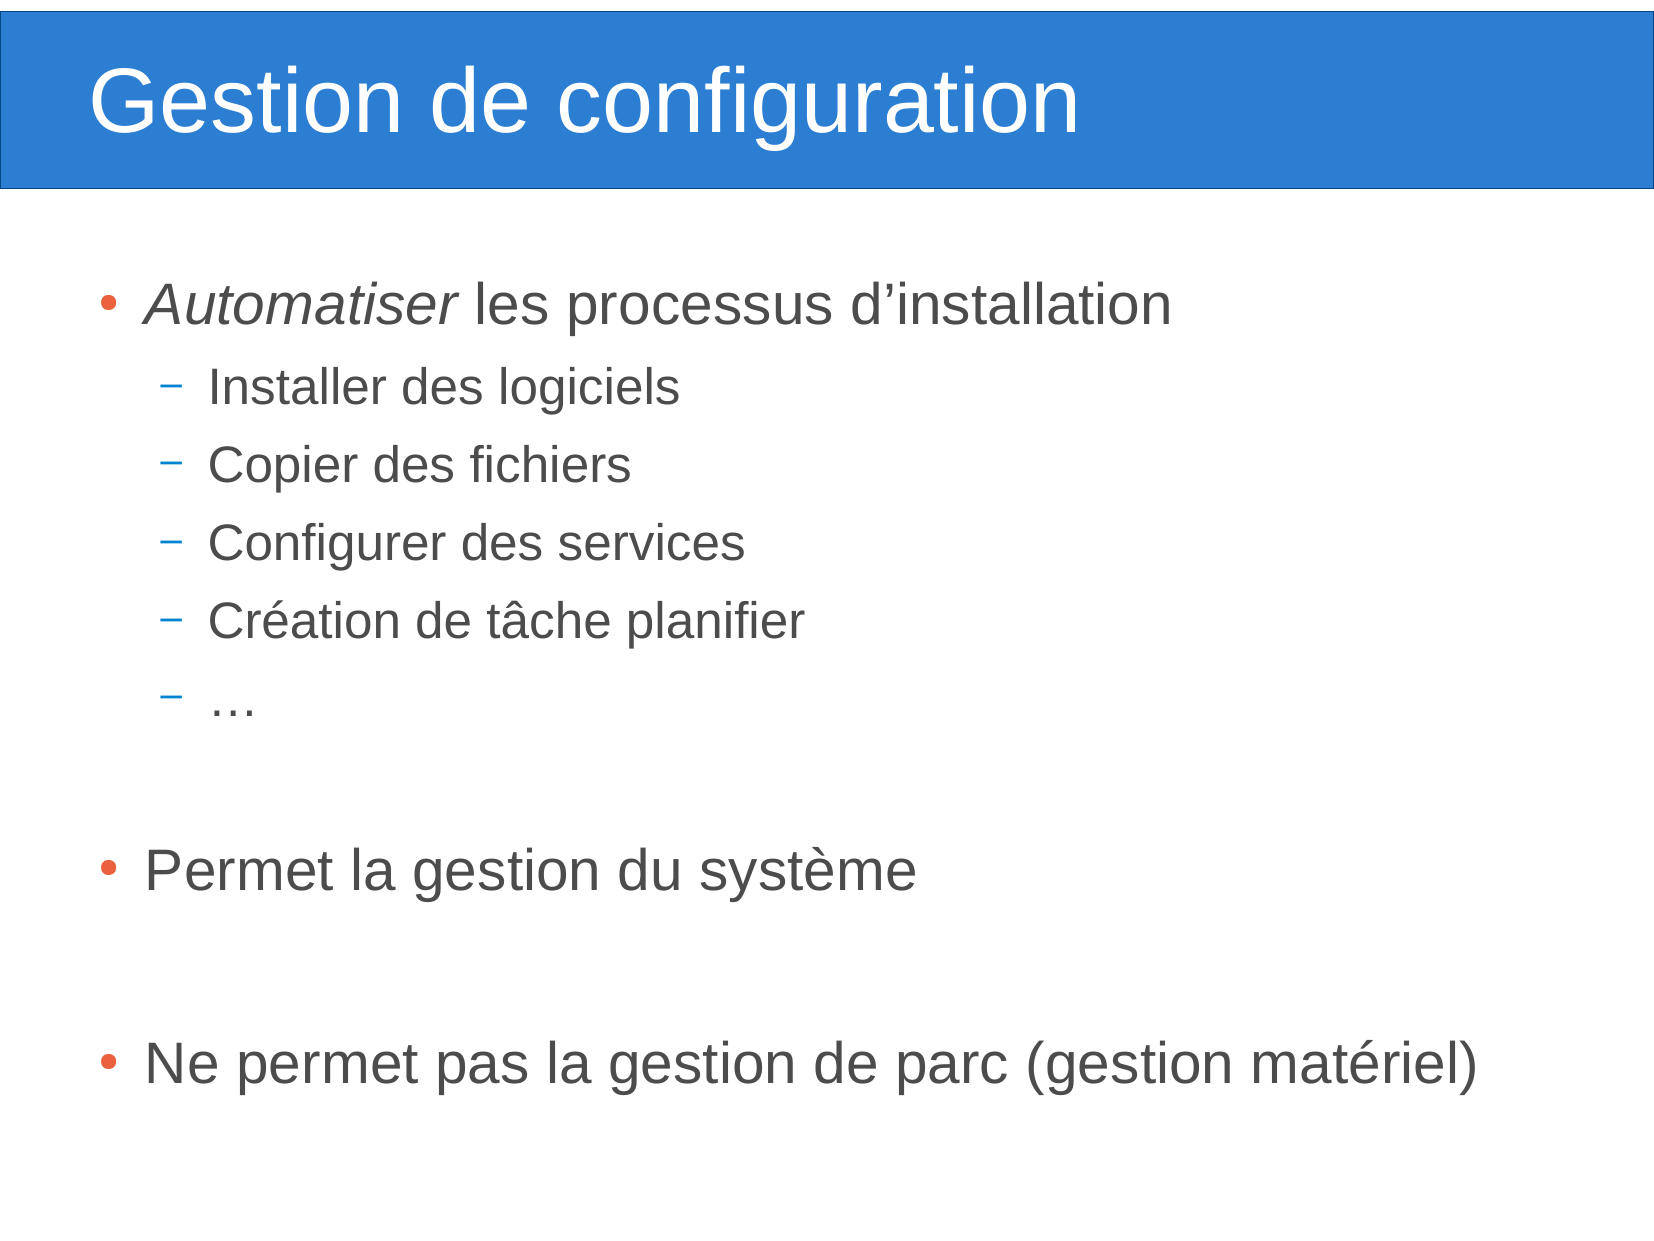

Gestion de configuration
# Automatiser les processus d’installation
Installer des logiciels
Copier des fichiers
Configurer des services
Création de tâche planifier
…
Permet la gestion du système
Ne permet pas la gestion de parc (gestion matériel)